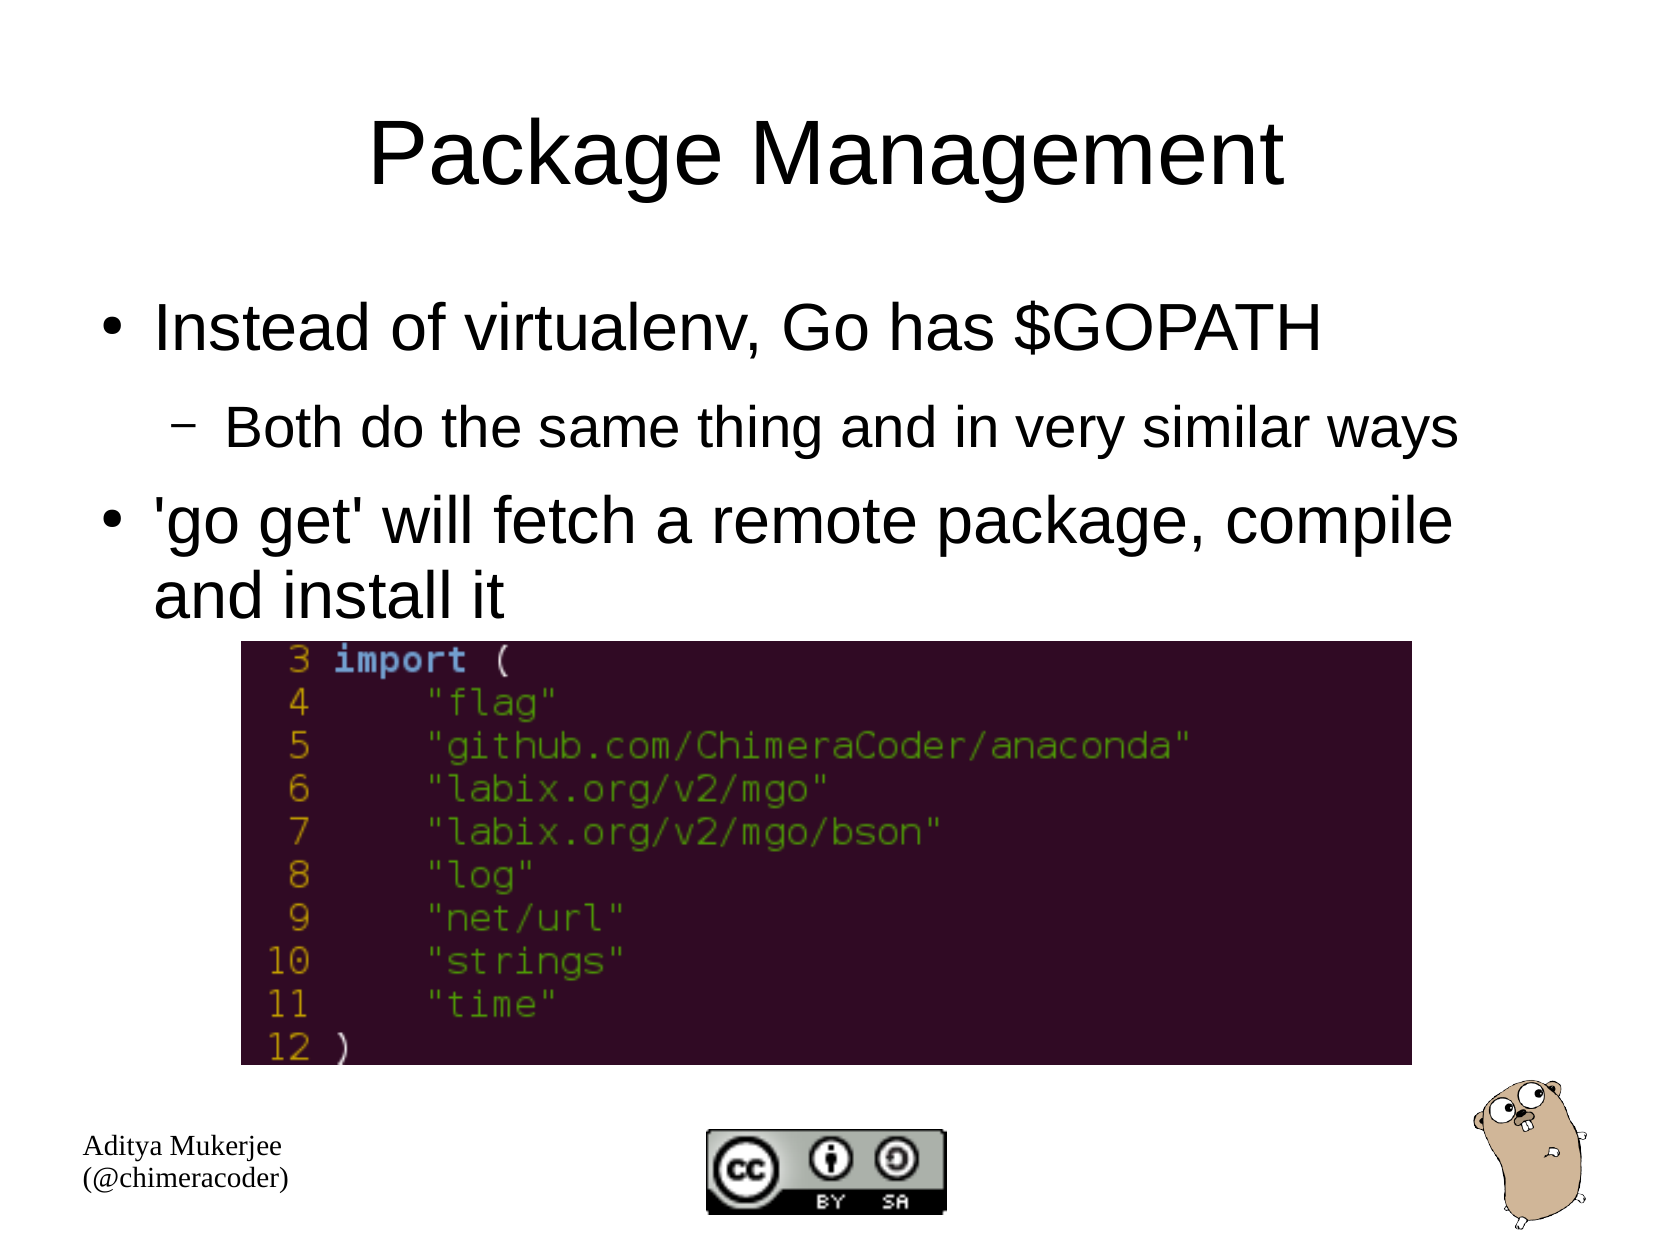

# Package Management
Instead of virtualenv, Go has $GOPATH
Both do the same thing and in very similar ways
'go get' will fetch a remote package, compile and install it